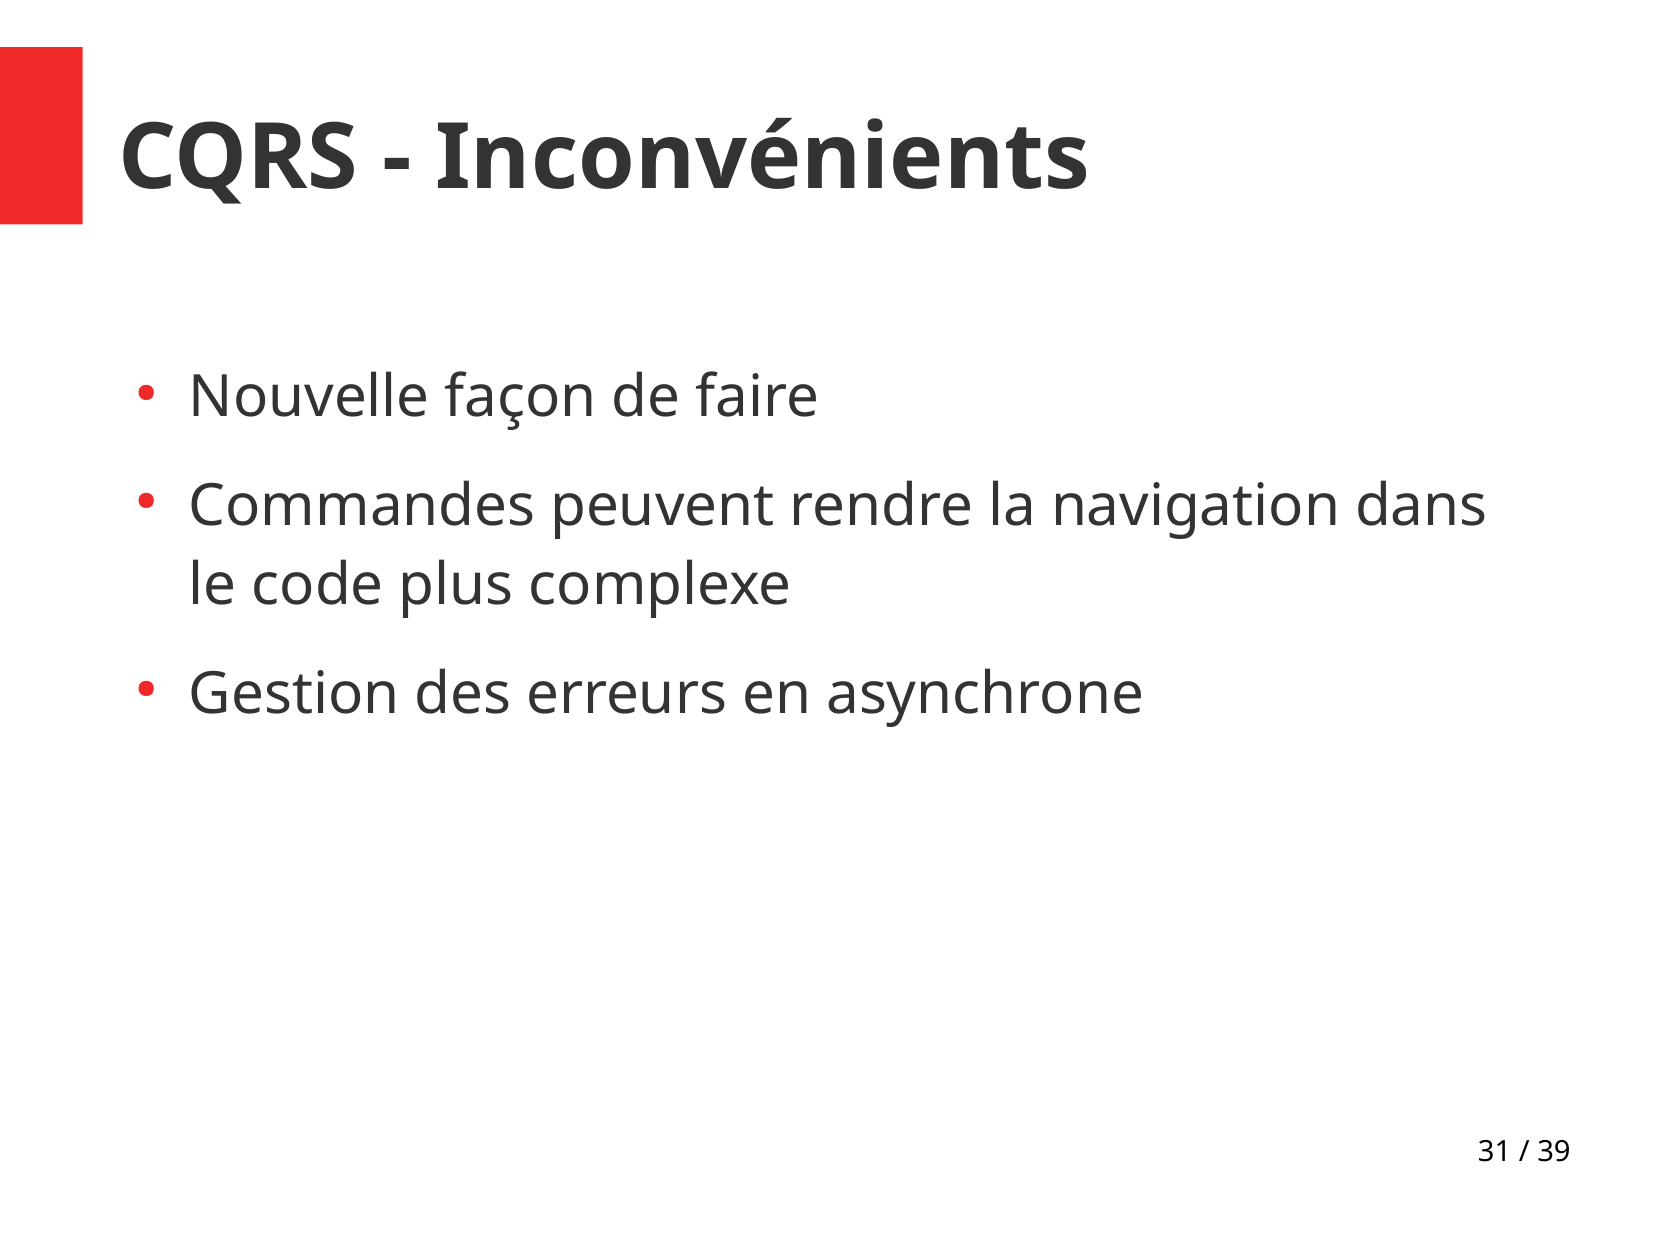

# CQRS - Inconvénients
Nouvelle façon de faire
Commandes peuvent rendre la navigation dans le code plus complexe
Gestion des erreurs en asynchrone
31